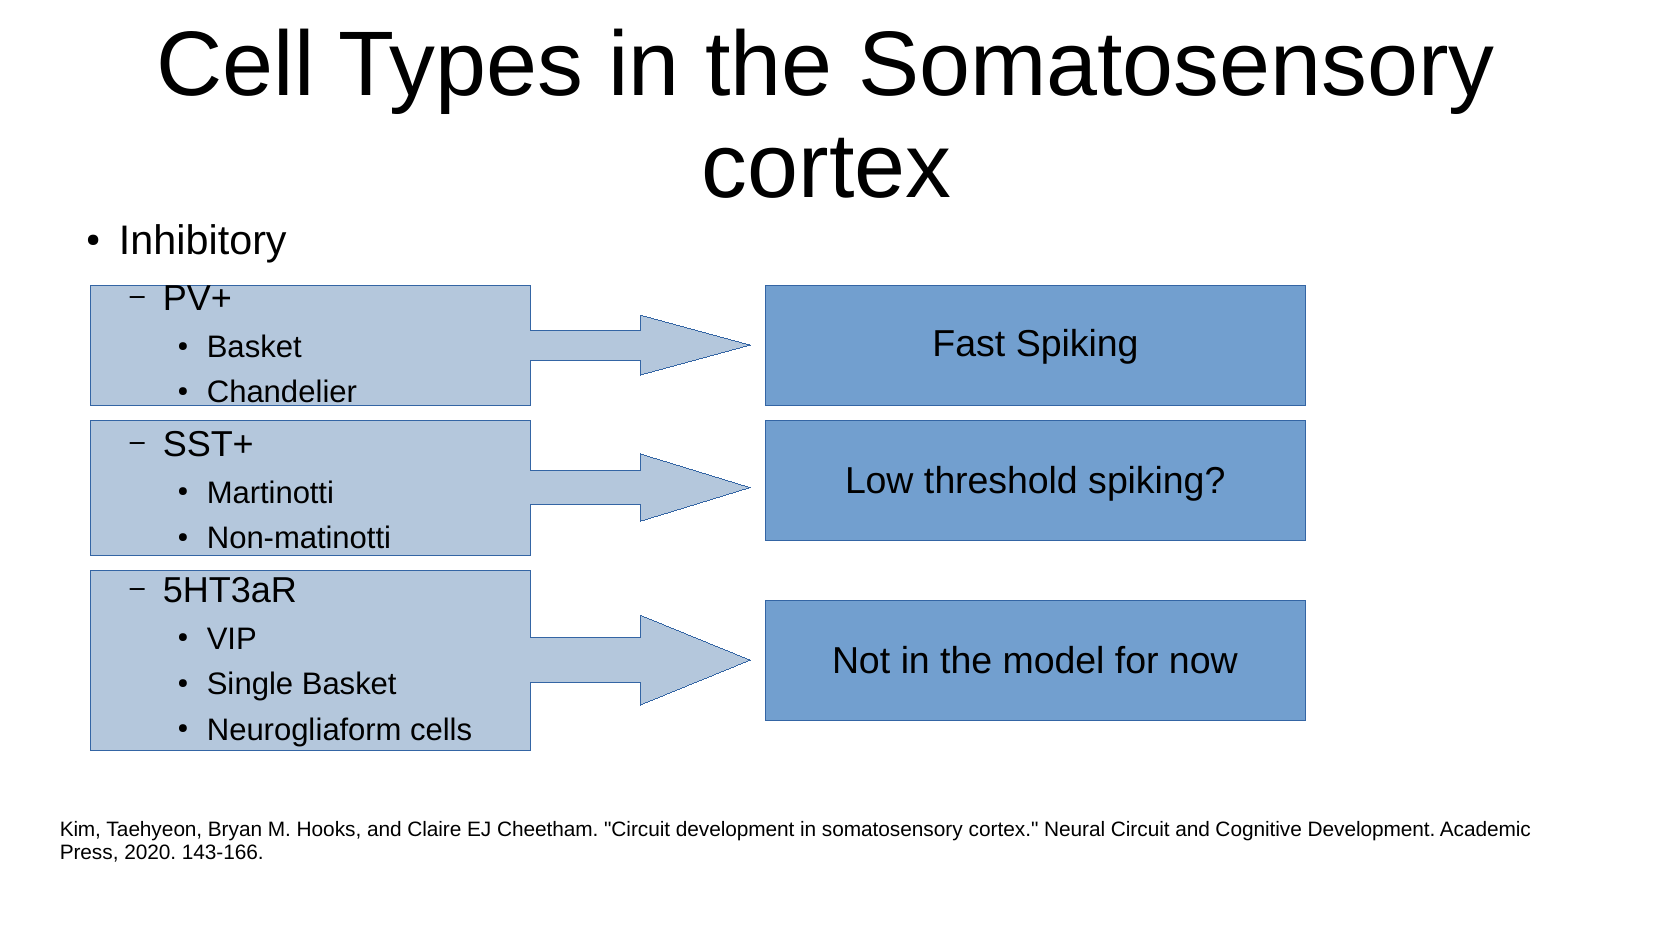

# Cell Types in the Somatosensory cortex
Inhibitory
PV+
Basket
Chandelier
SST+
Martinotti
Non-matinotti
5HT3aR
VIP
Single Basket
Neurogliaform cells
Fast Spiking
Low threshold spiking?
Not in the model for now
Kim, Taehyeon, Bryan M. Hooks, and Claire EJ Cheetham. "Circuit development in somatosensory cortex." Neural Circuit and Cognitive Development. Academic Press, 2020. 143-166.